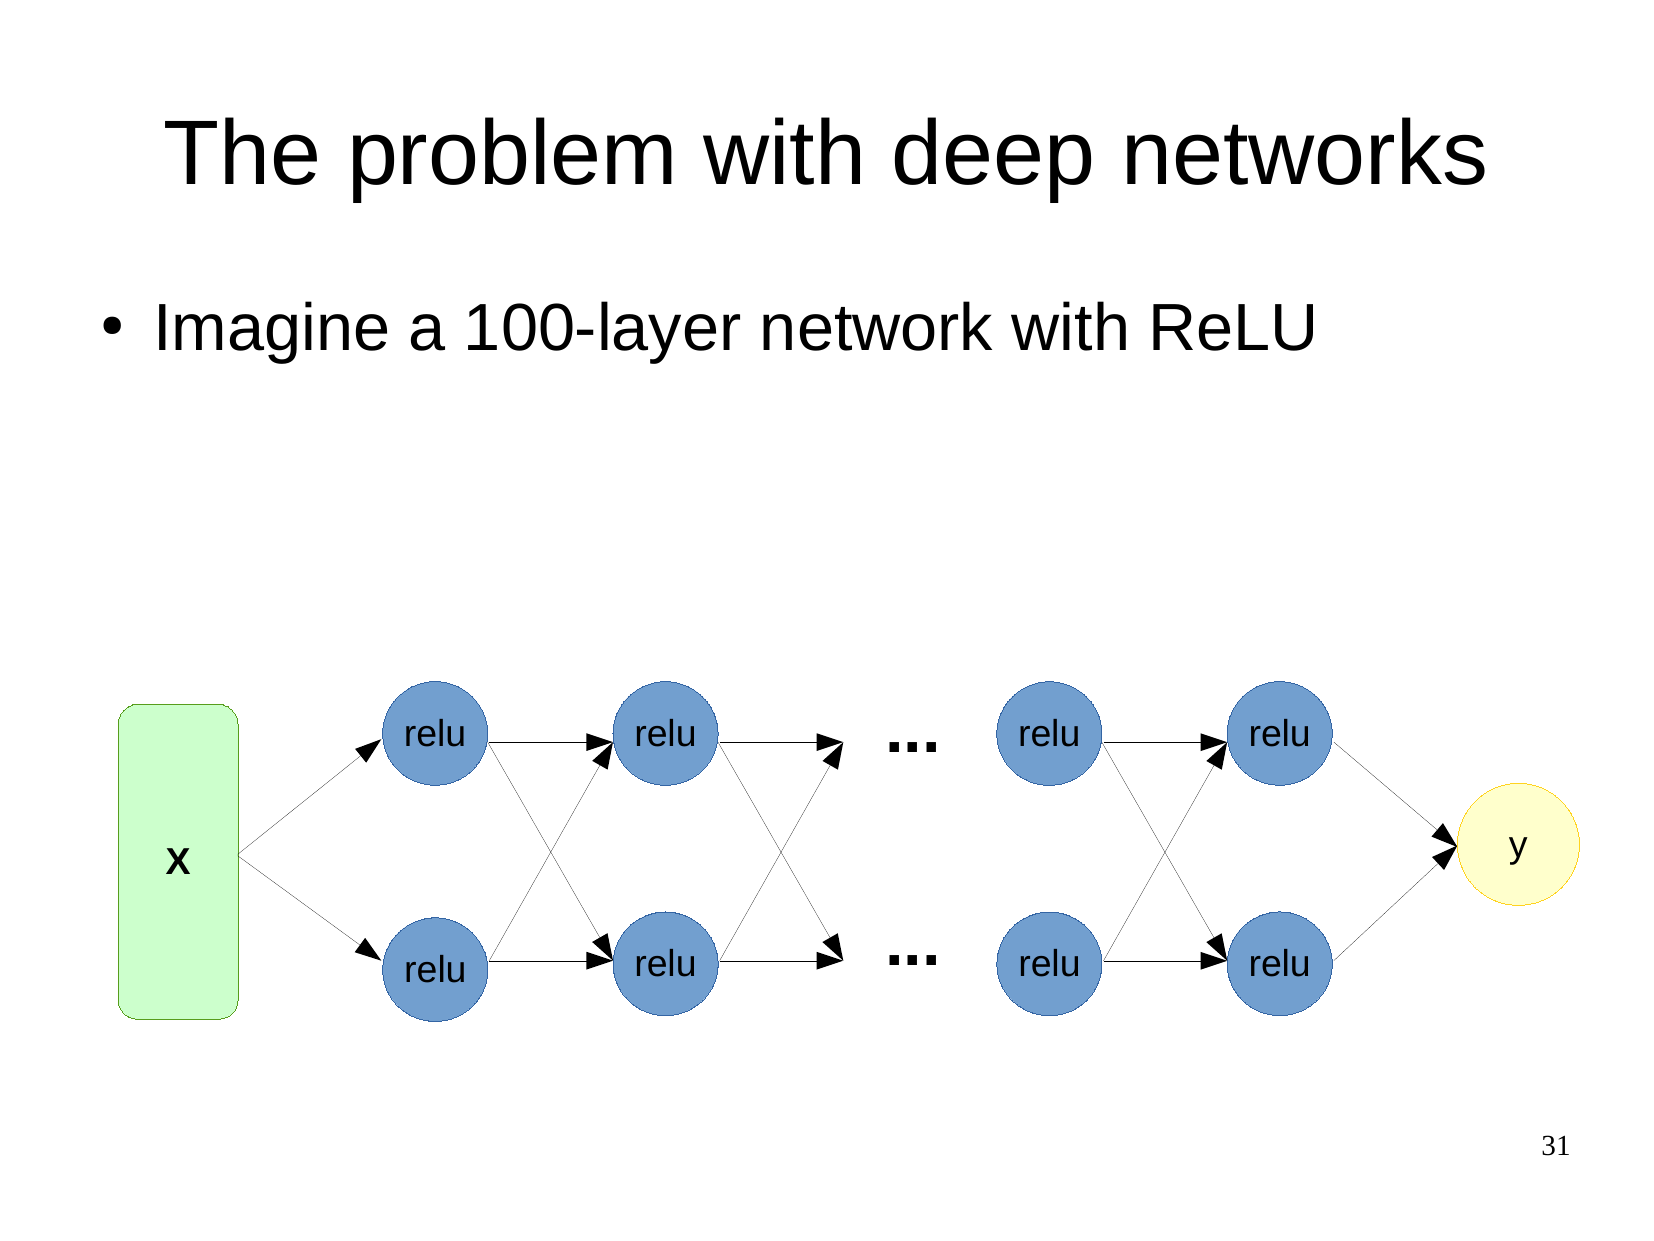

# The problem with deep networks
Imagine a 100-layer network with ReLU
relu
relu
relu
relu
...
X
y
...
relu
relu
relu
relu
31